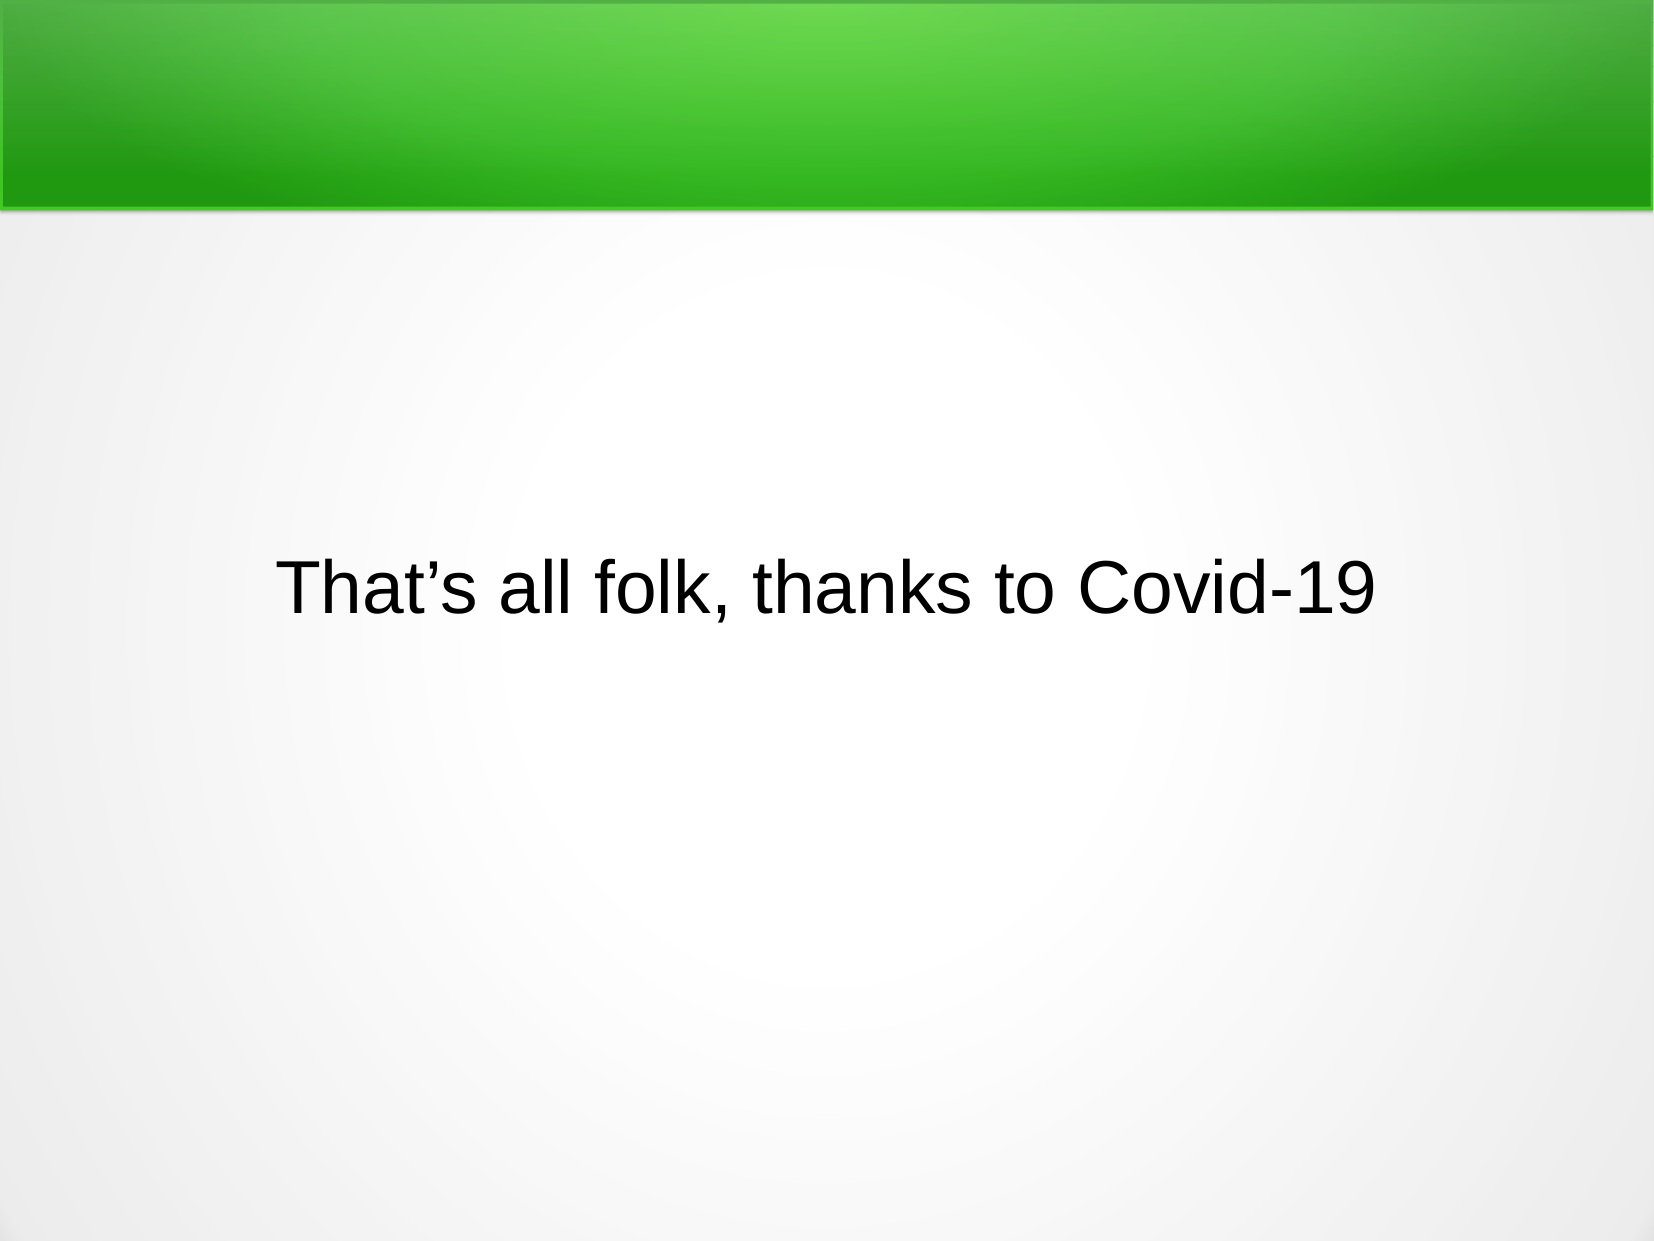

#
That’s all folk, thanks to Covid-19